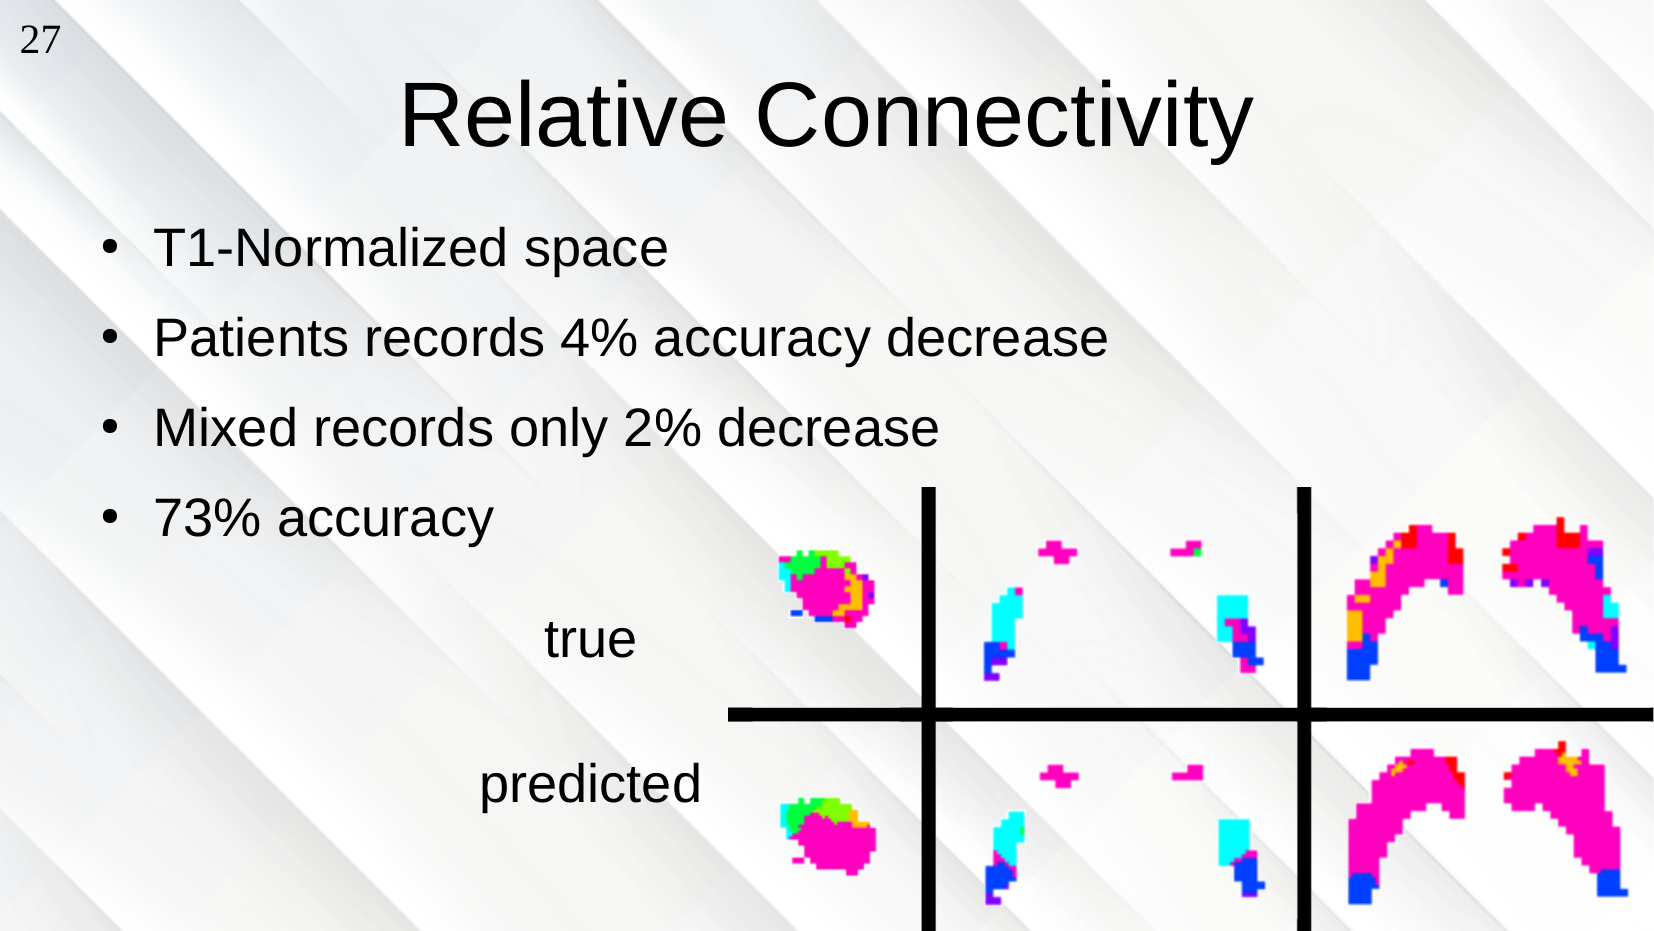

27
# Relative Connectivity
T1-Normalized space
Patients records 4% accuracy decrease
Mixed records only 2% decrease
73% accuracy
true
predicted